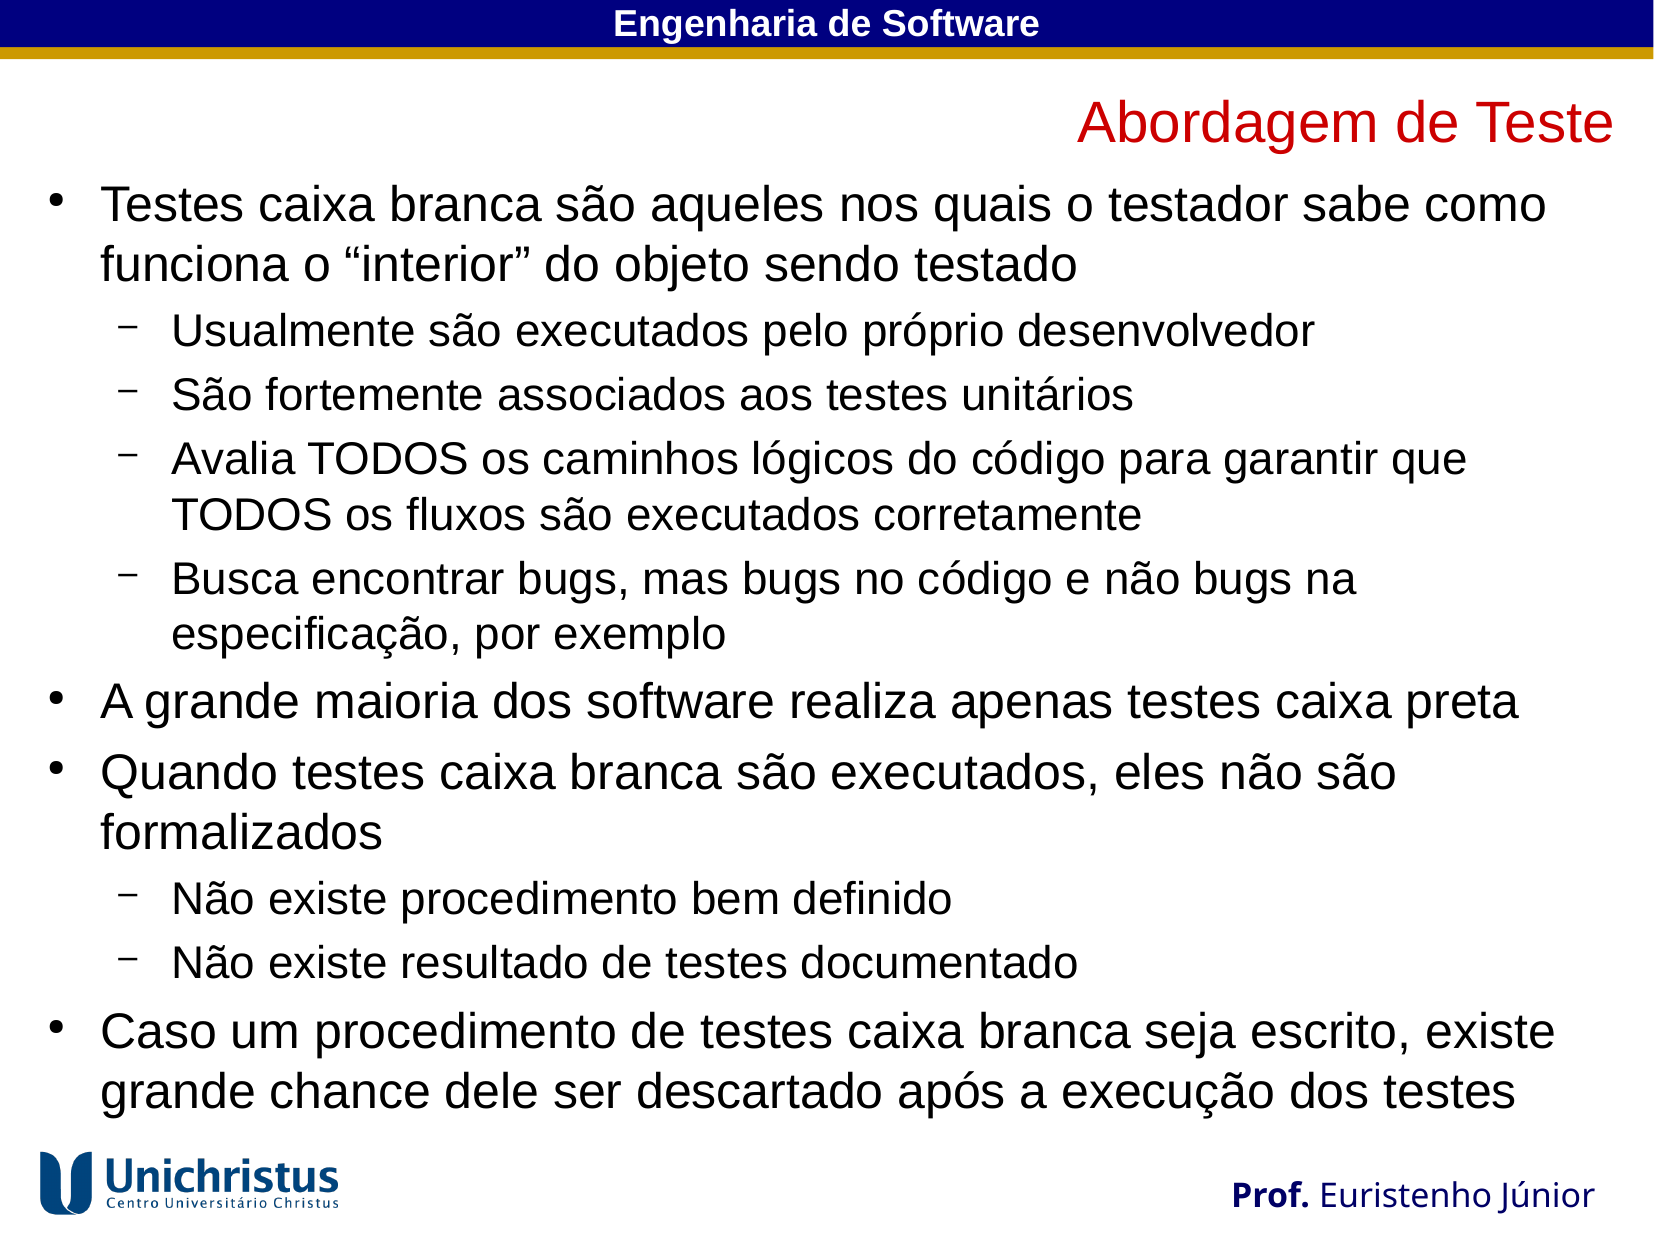

Engenharia de Software
Abordagem de Teste
# Testes caixa branca são aqueles nos quais o testador sabe como funciona o “interior” do objeto sendo testado
Usualmente são executados pelo próprio desenvolvedor
São fortemente associados aos testes unitários
Avalia TODOS os caminhos lógicos do código para garantir que TODOS os fluxos são executados corretamente
Busca encontrar bugs, mas bugs no código e não bugs na especificação, por exemplo
A grande maioria dos software realiza apenas testes caixa preta
Quando testes caixa branca são executados, eles não são formalizados
Não existe procedimento bem definido
Não existe resultado de testes documentado
Caso um procedimento de testes caixa branca seja escrito, existe grande chance dele ser descartado após a execução dos testes
Prof. Euristenho Júnior